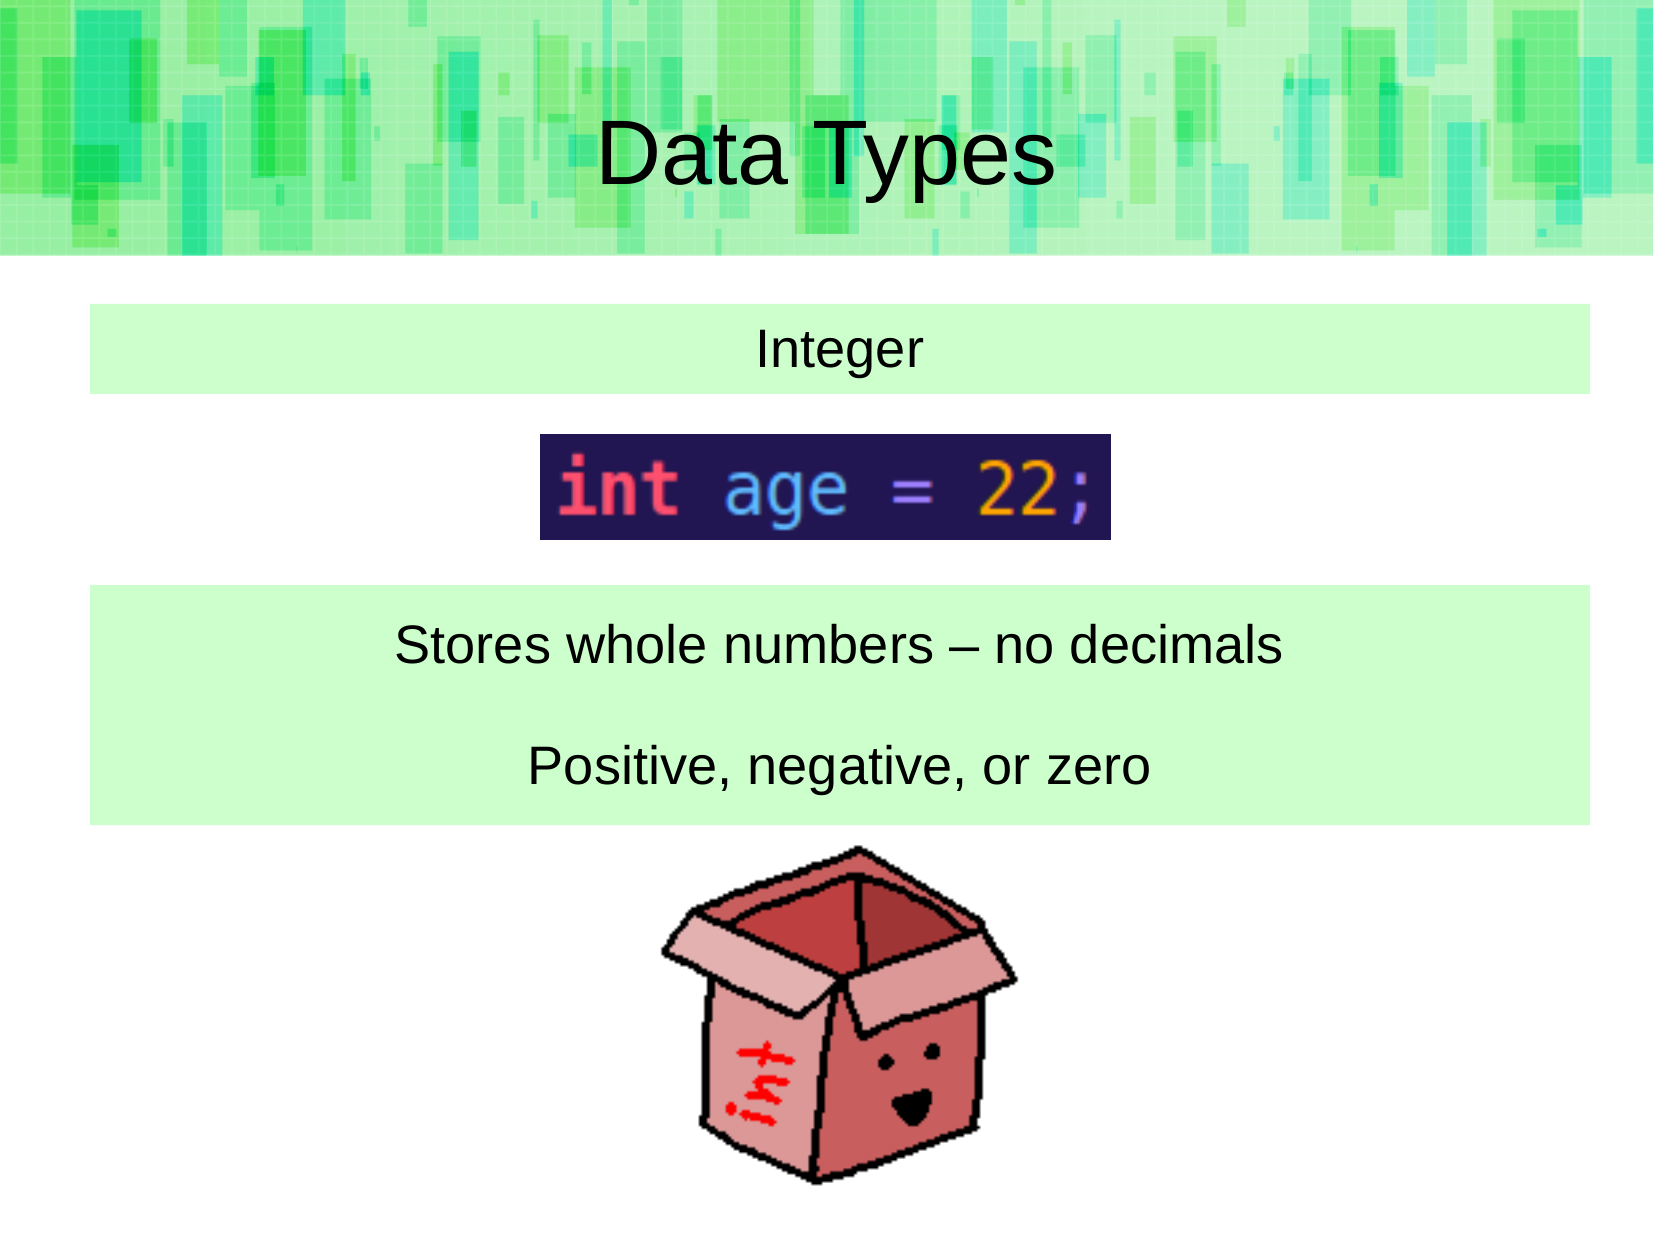

# Data Types
Integer
Stores whole numbers – no decimals
Positive, negative, or zero